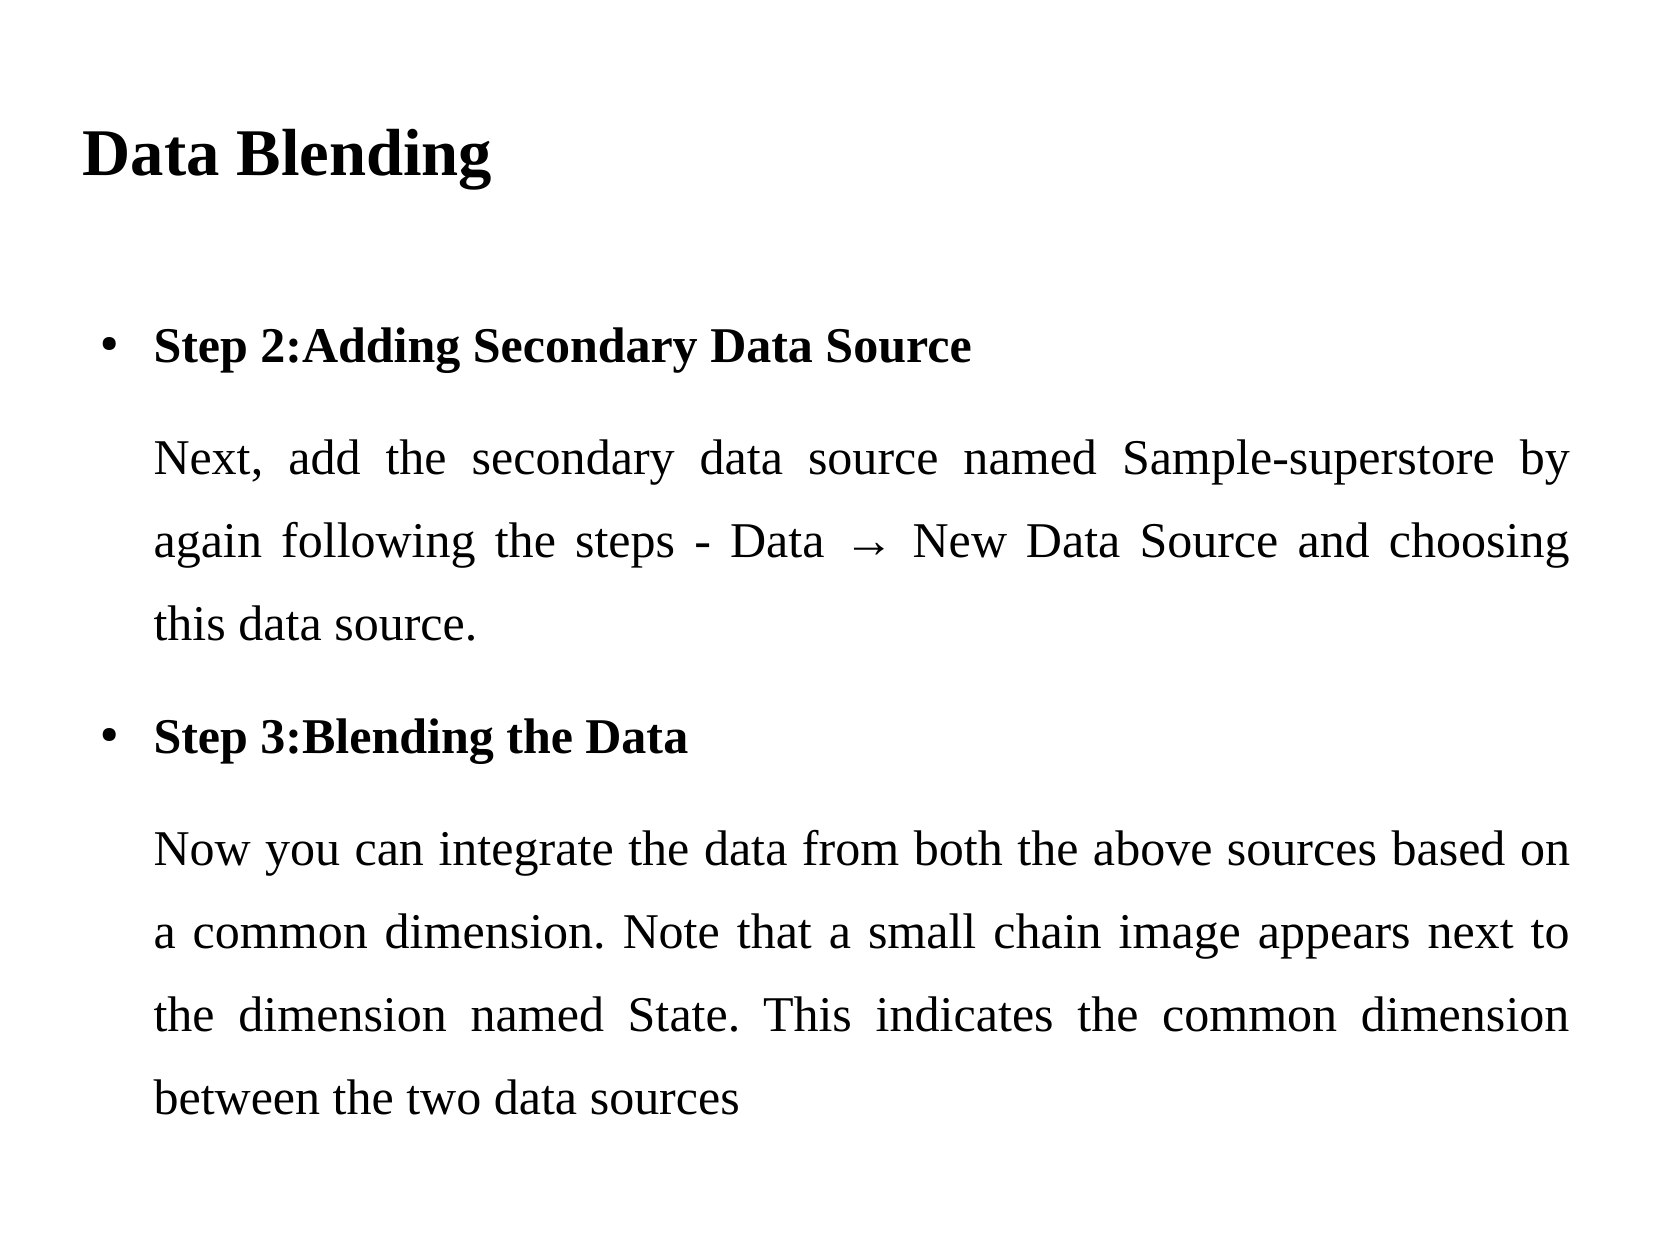

# Data Blending
Step 2:Adding Secondary Data Source
Next, add the secondary data source named Sample-superstore by again following the steps - Data → New Data Source and choosing this data source.
Step 3:Blending the Data
Now you can integrate the data from both the above sources based on a common dimension. Note that a small chain image appears next to the dimension named State. This indicates the common dimension between the two data sources